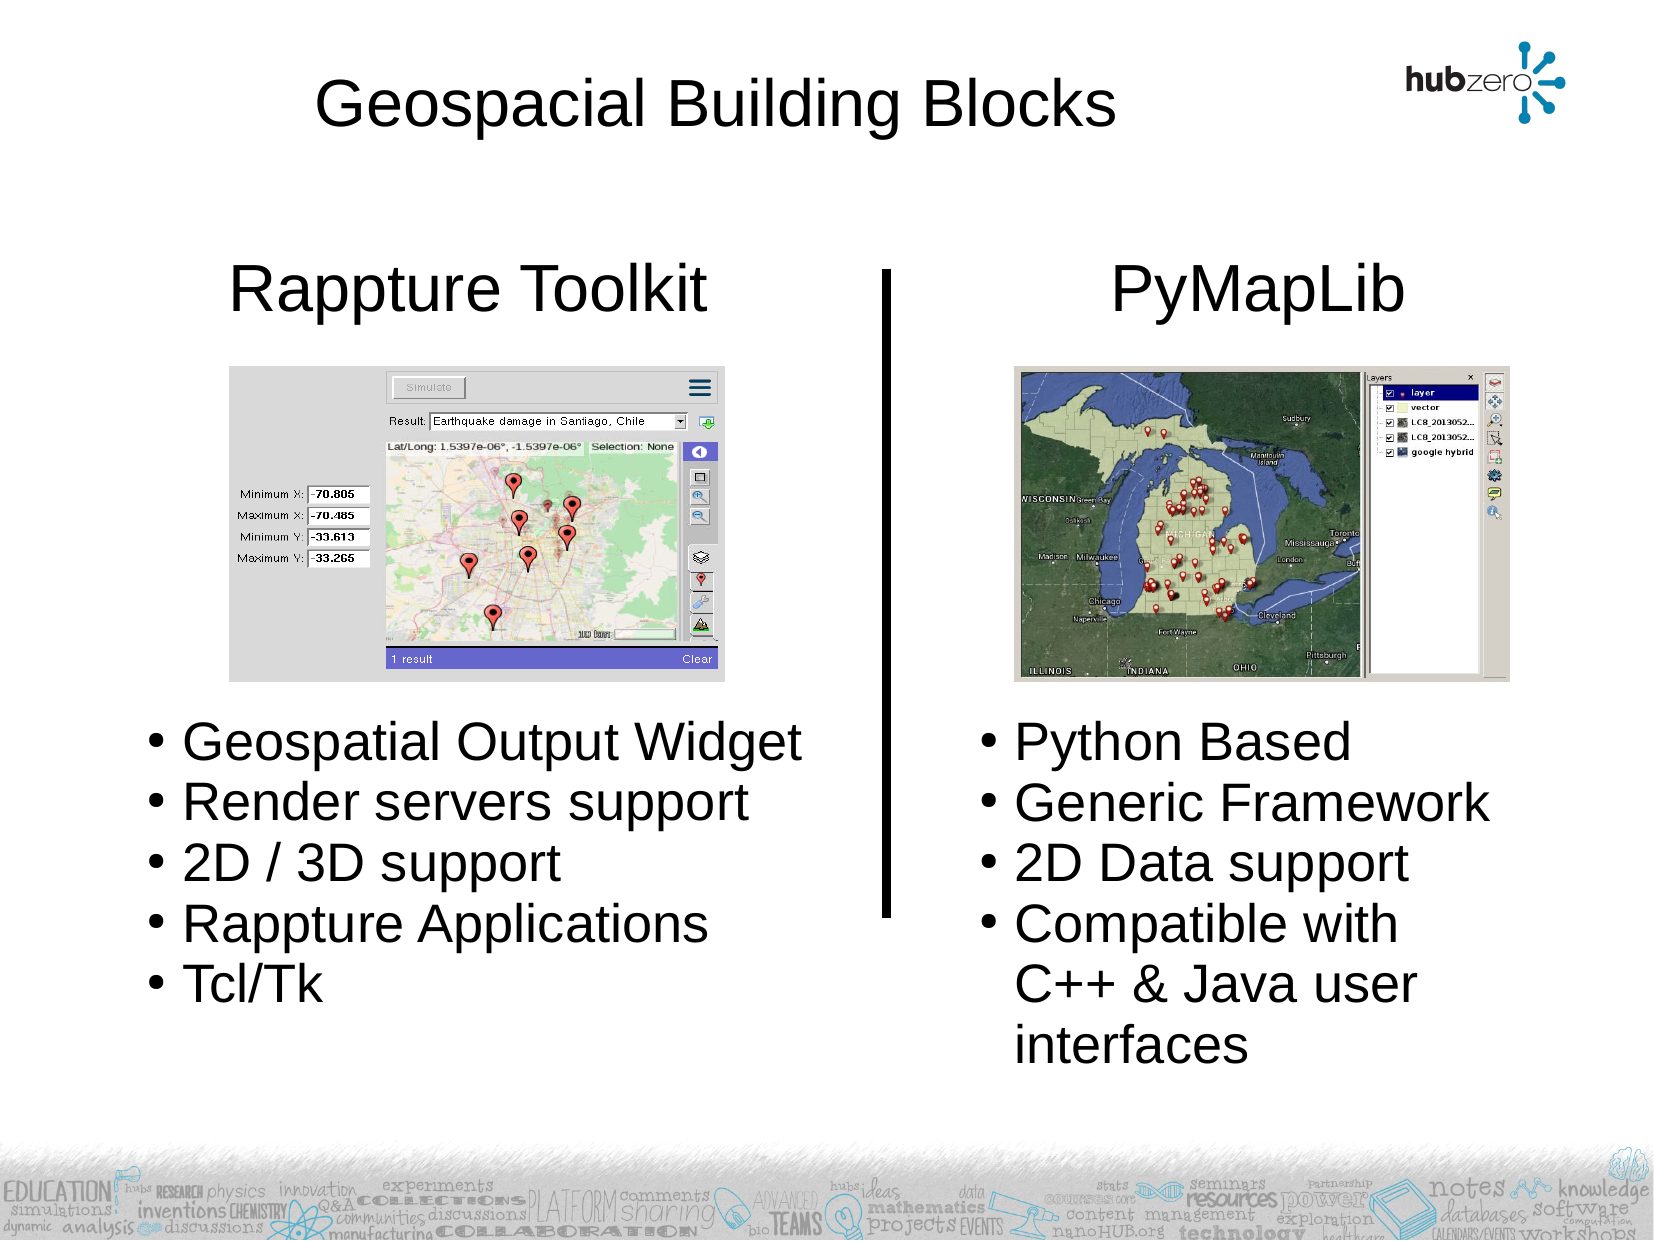

# Geospacial Building Blocks
Rappture Toolkit
PyMapLib
Geospatial Output Widget
Render servers support
2D / 3D support
Rappture Applications
Tcl/Tk
Python Based
Generic Framework
2D Data support
Compatible with
C++ & Java user interfaces